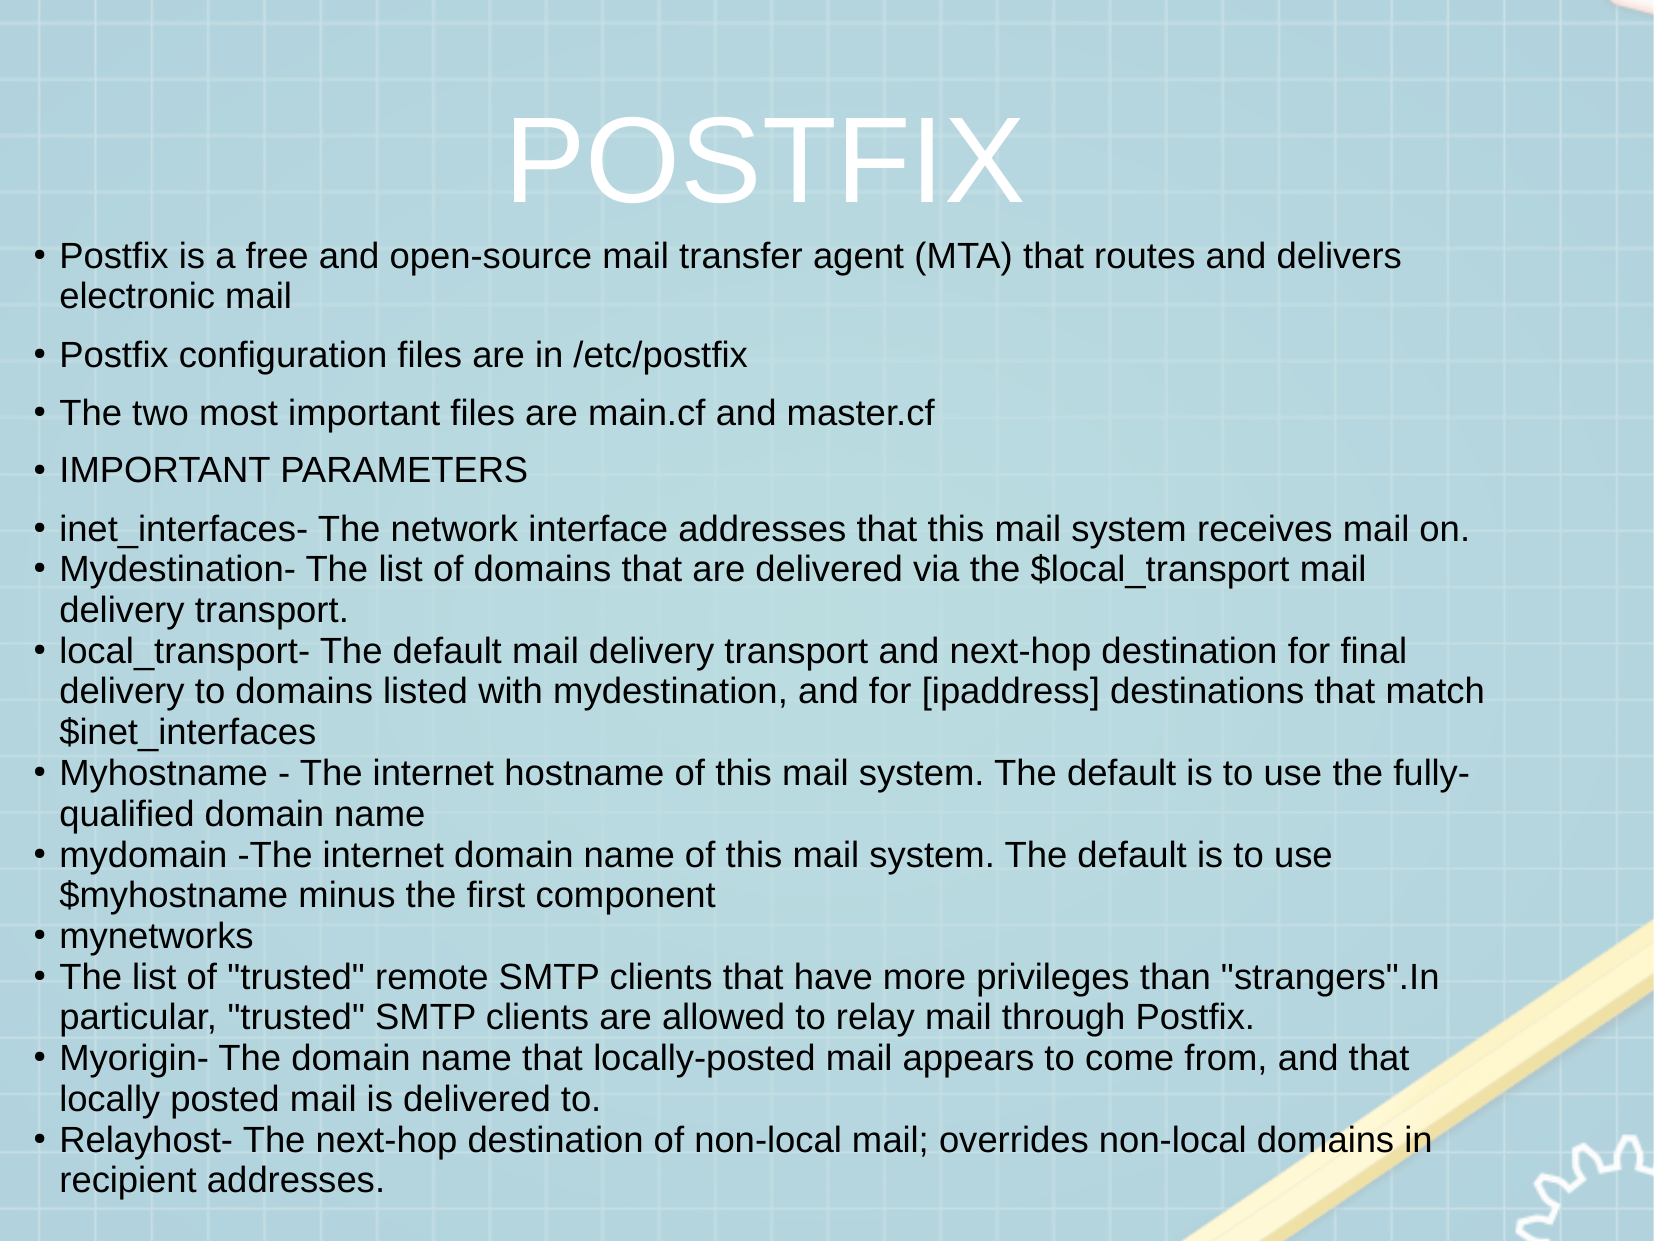

# POSTFIX
Postfix is a free and open-source mail transfer agent (MTA) that routes and delivers electronic mail
Postfix configuration files are in /etc/postfix
The two most important files are main.cf and master.cf
IMPORTANT PARAMETERS
inet_interfaces- The network interface addresses that this mail system receives mail on.
Mydestination- The list of domains that are delivered via the $local_transport mail delivery transport.
local_transport- The default mail delivery transport and next-hop destination for final delivery to domains listed with mydestination, and for [ipaddress] destinations that match $inet_interfaces
Myhostname - The internet hostname of this mail system. The default is to use the fully-qualified domain name
mydomain -The internet domain name of this mail system. The default is to use $myhostname minus the first component
mynetworks
The list of "trusted" remote SMTP clients that have more privileges than "strangers".In particular, "trusted" SMTP clients are allowed to relay mail through Postfix.
Myorigin- The domain name that locally-posted mail appears to come from, and that locally posted mail is delivered to.
Relayhost- The next-hop destination of non-local mail; overrides non-local domains in recipient addresses.